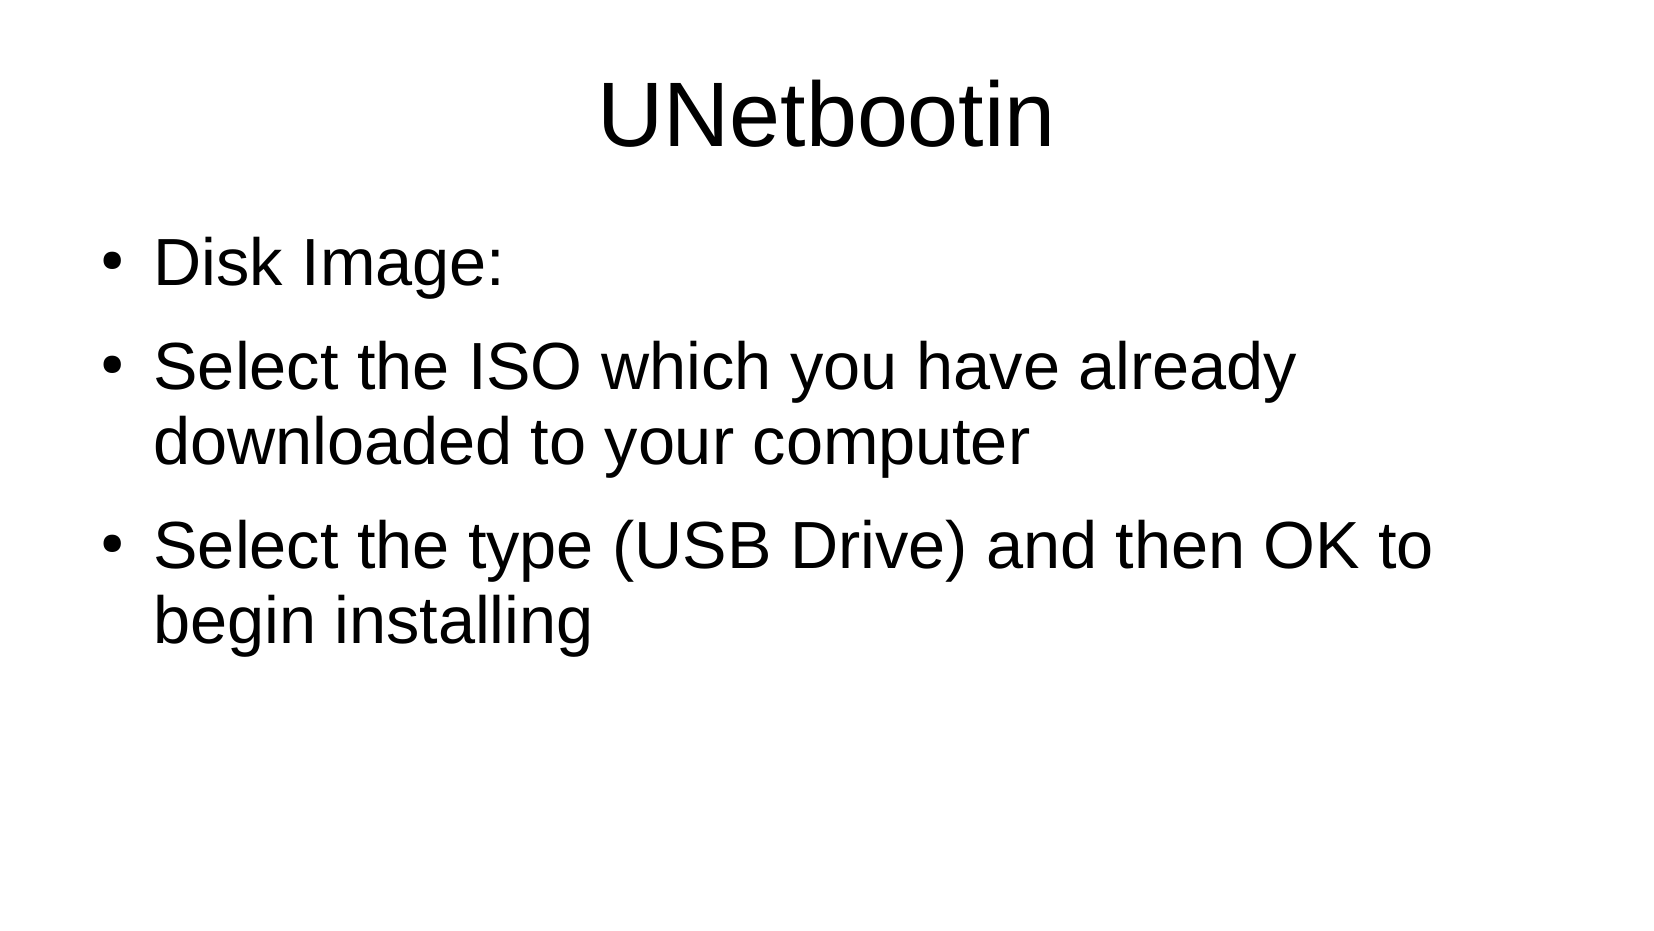

# UNetbootin
Disk Image:
Select the ISO which you have already downloaded to your computer
Select the type (USB Drive) and then OK to begin installing